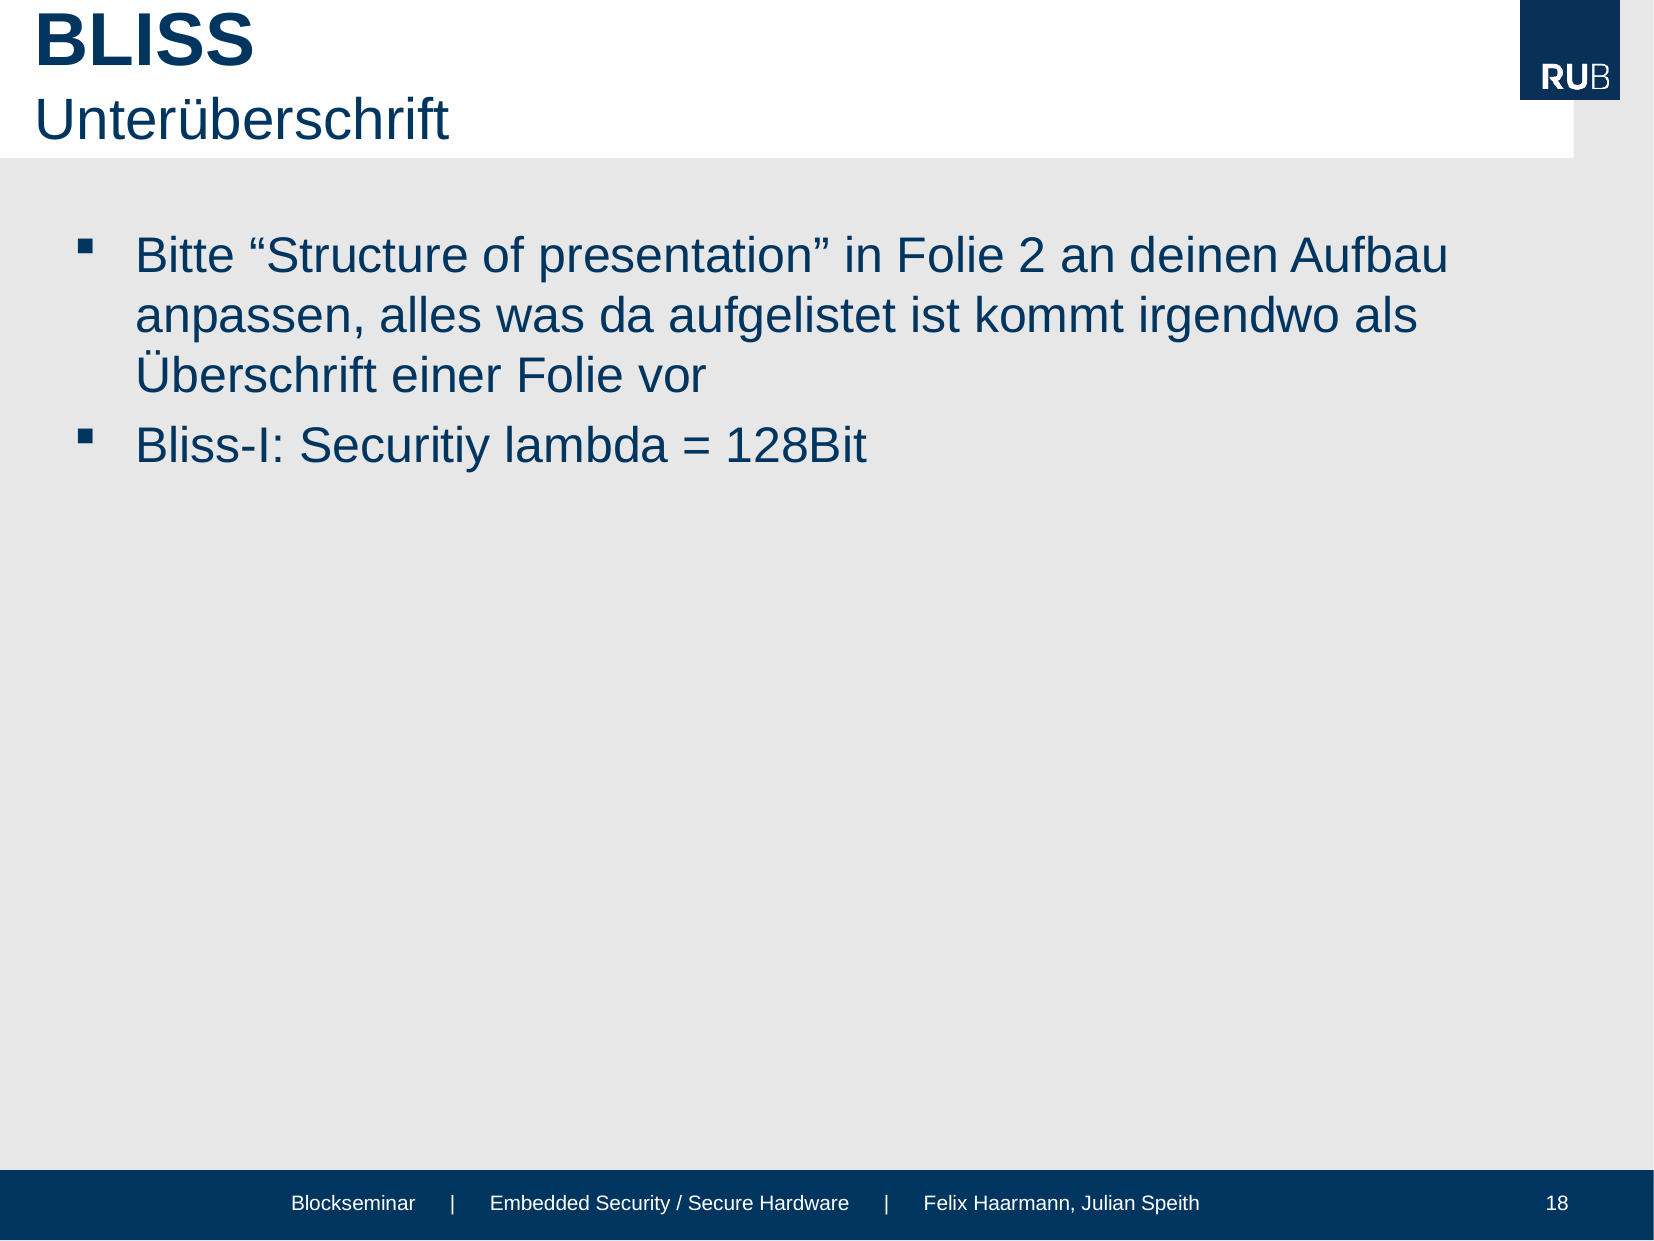

BLISS
Unterüberschrift
# Bitte “Structure of presentation” in Folie 2 an deinen Aufbau anpassen, alles was da aufgelistet ist kommt irgendwo als Überschrift einer Folie vor
Bliss-I: Securitiy lambda = 128Bit